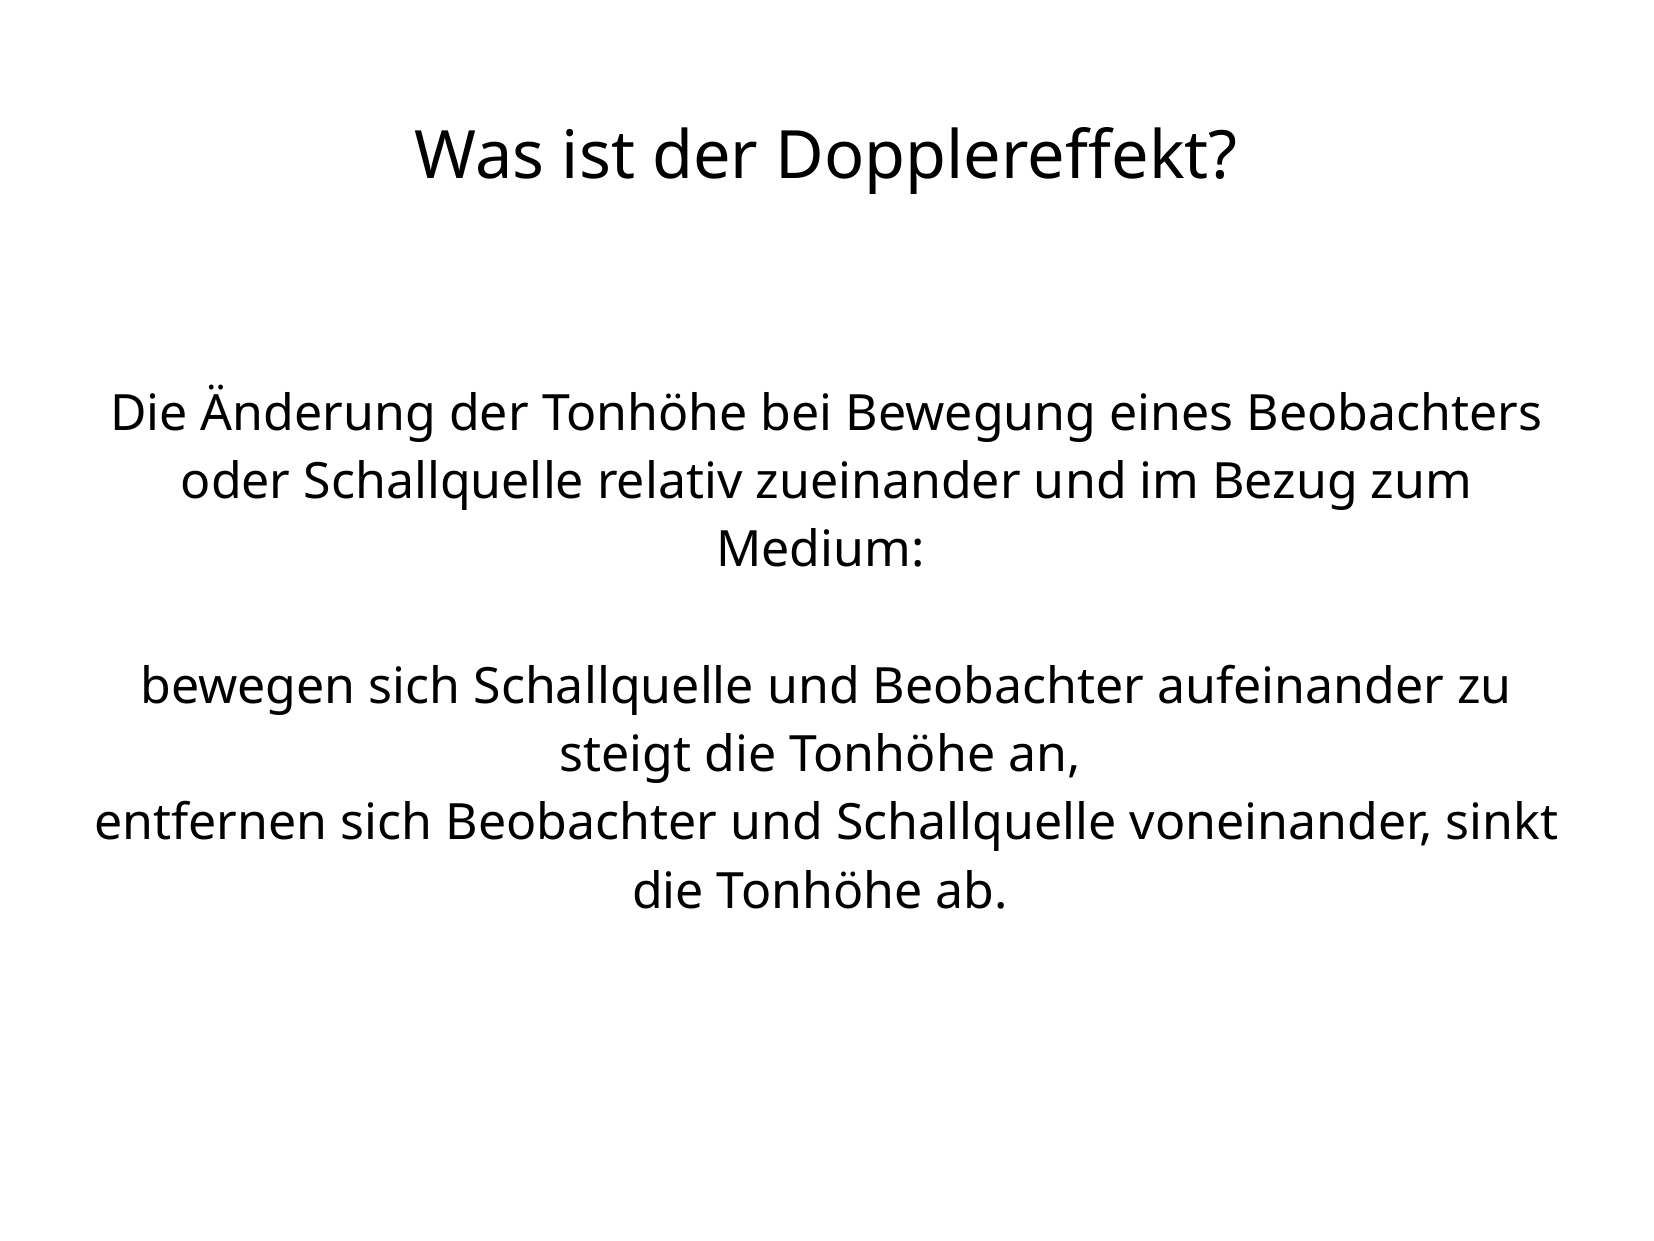

# Was ist der Dopplereffekt?
Die Änderung der Tonhöhe bei Bewegung eines Beobachters oder Schallquelle relativ zueinander und im Bezug zum Medium:
bewegen sich Schallquelle und Beobachter aufeinander zu steigt die Tonhöhe an,
entfernen sich Beobachter und Schallquelle voneinander, sinkt die Tonhöhe ab.